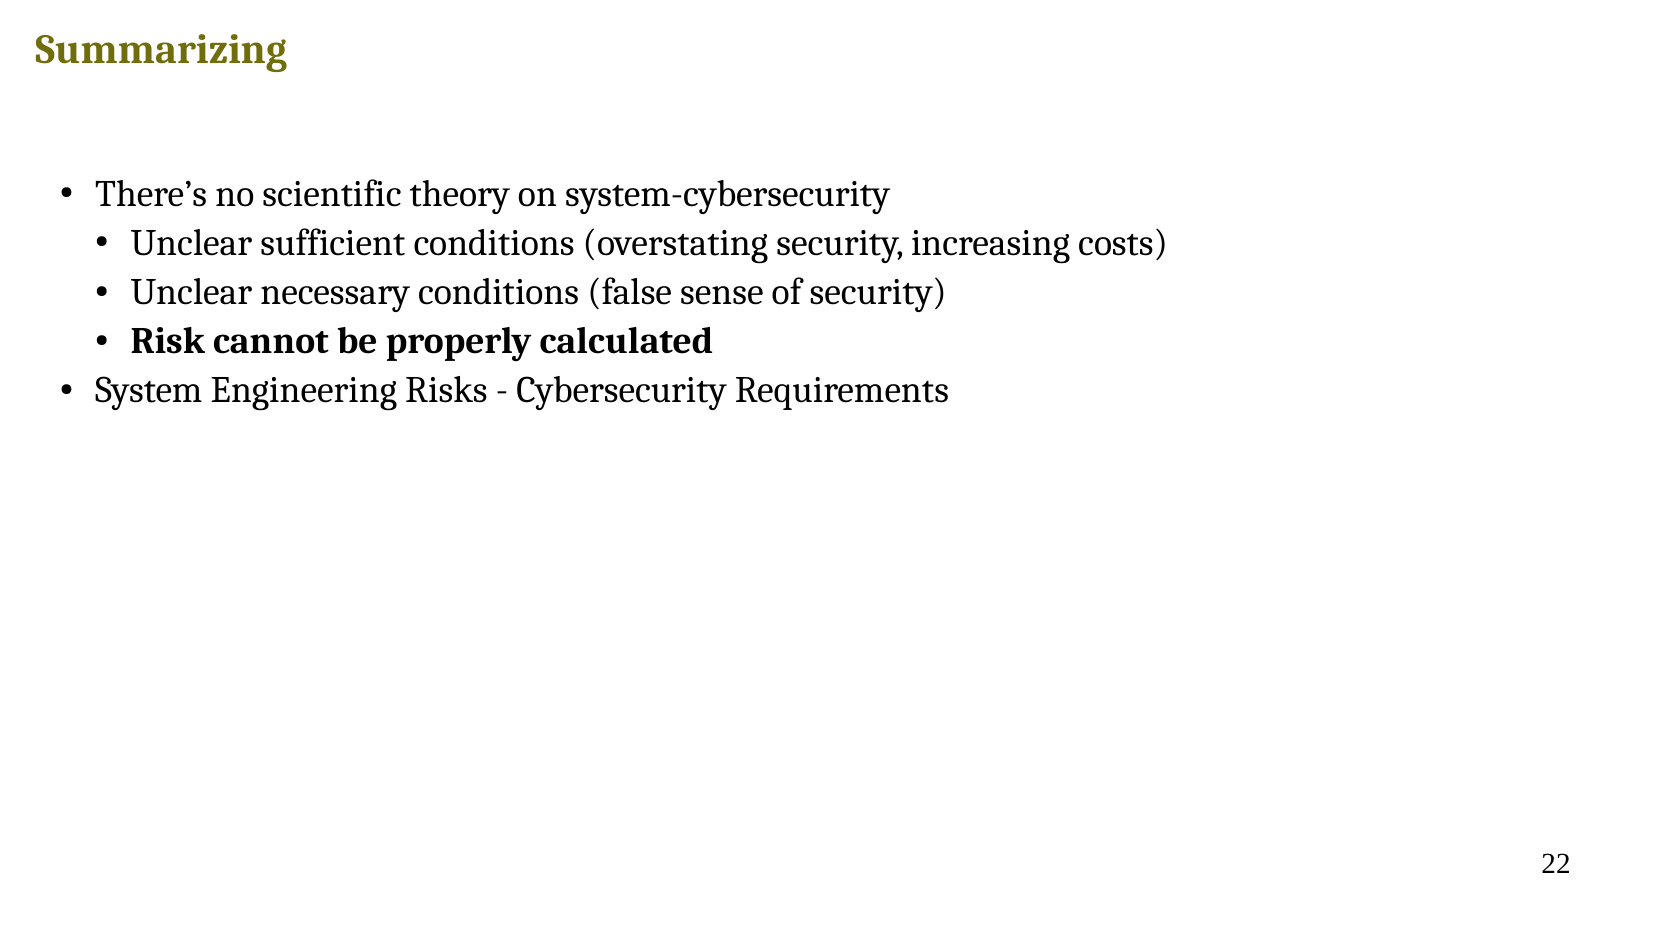

Summarizing
There’s no scientific theory on system-cybersecurity
Unclear sufficient conditions (overstating security, increasing costs)
Unclear necessary conditions (false sense of security)
Risk cannot be properly calculated
System Engineering Risks - Cybersecurity Requirements
22